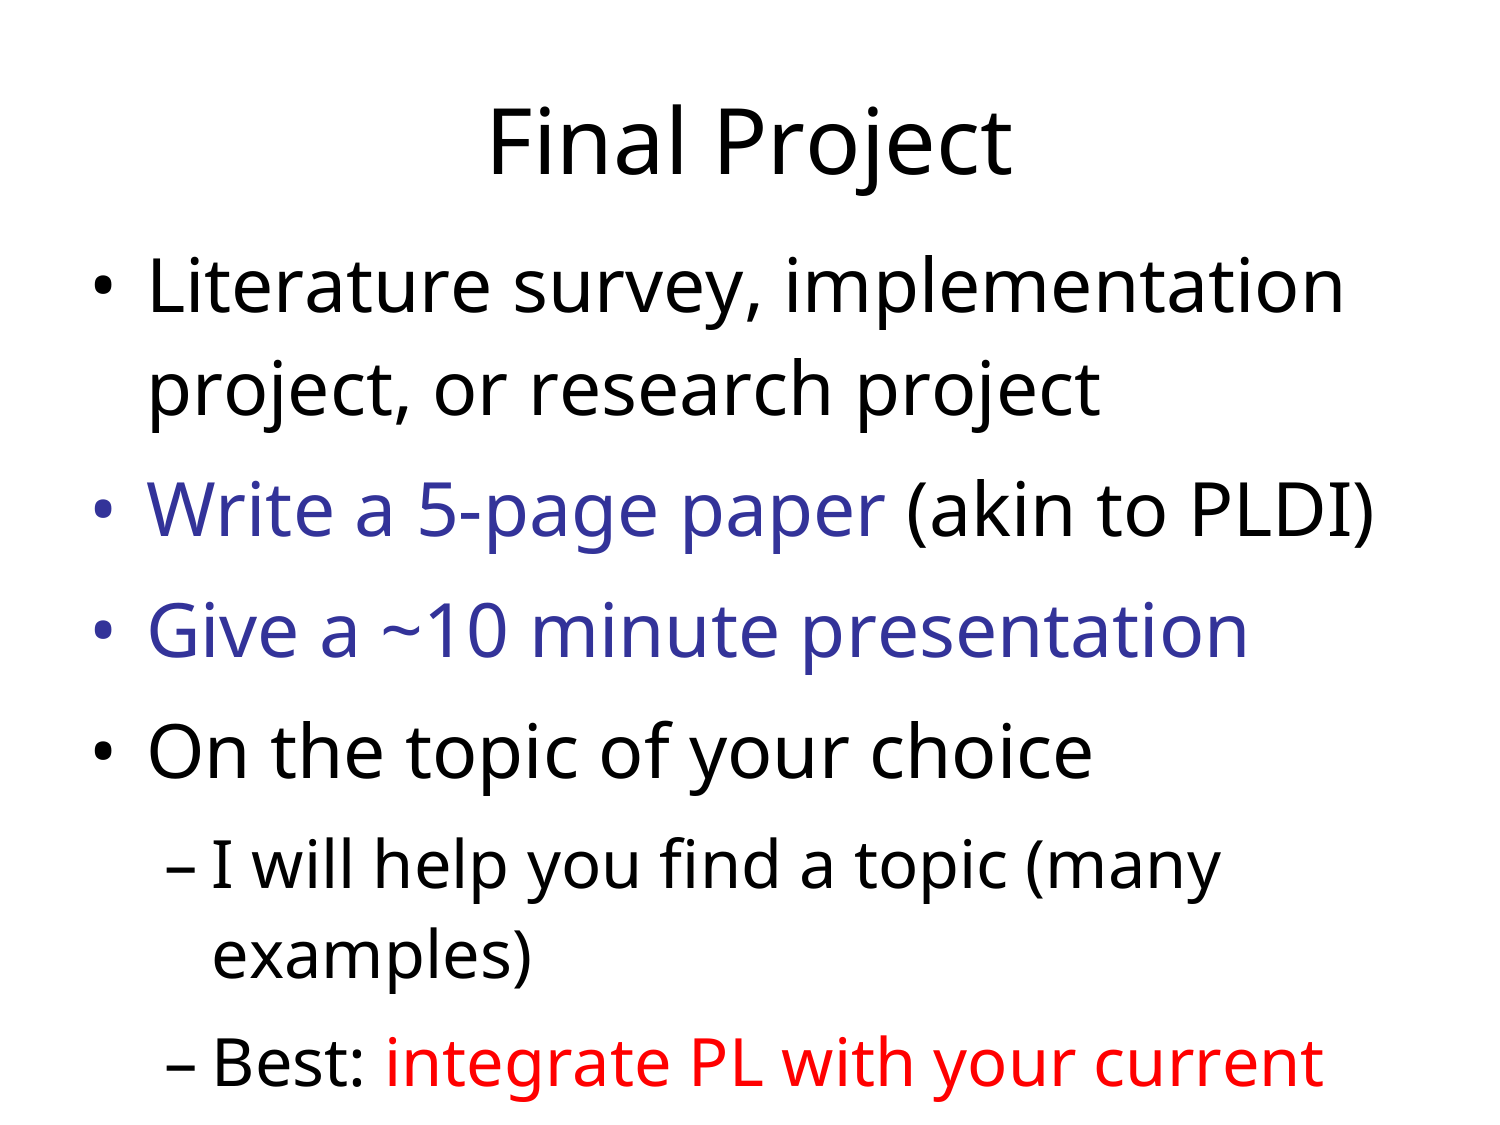

# Final Project
Literature survey, implementation project, or research project
Write a 5-page paper (akin to PLDI)
Give a ~10 minute presentation
On the topic of your choice
I will help you find a topic (many examples)
Best: integrate PL with your current research